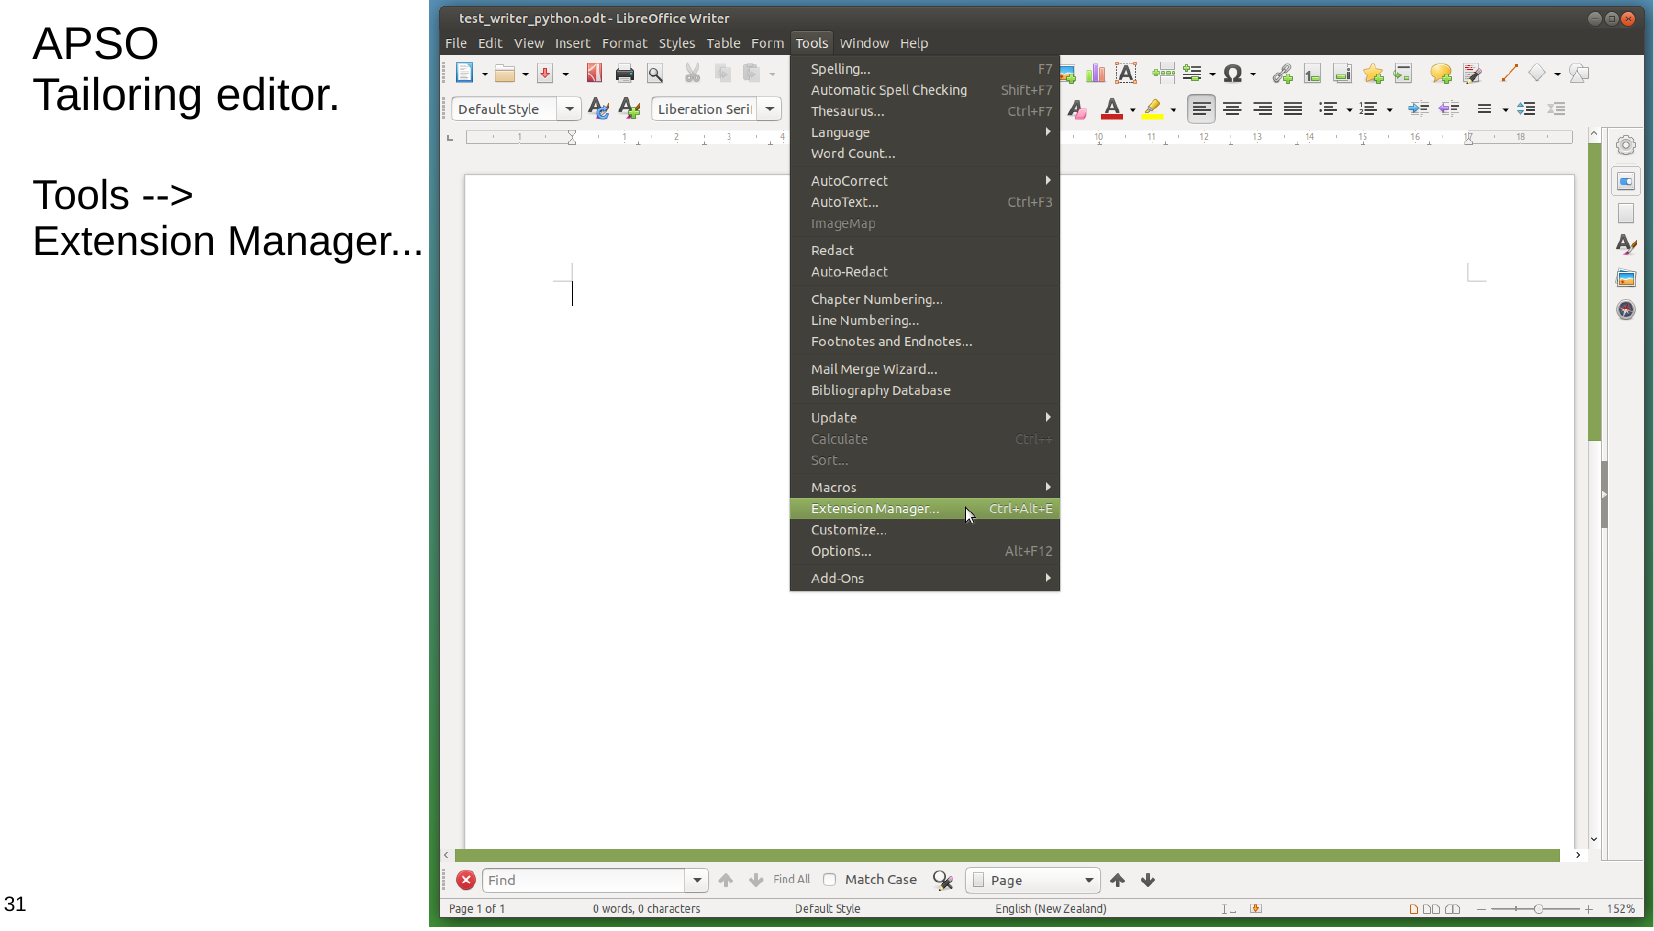

# APSO
Tailoring editor.
Tools -->
Extension Manager...